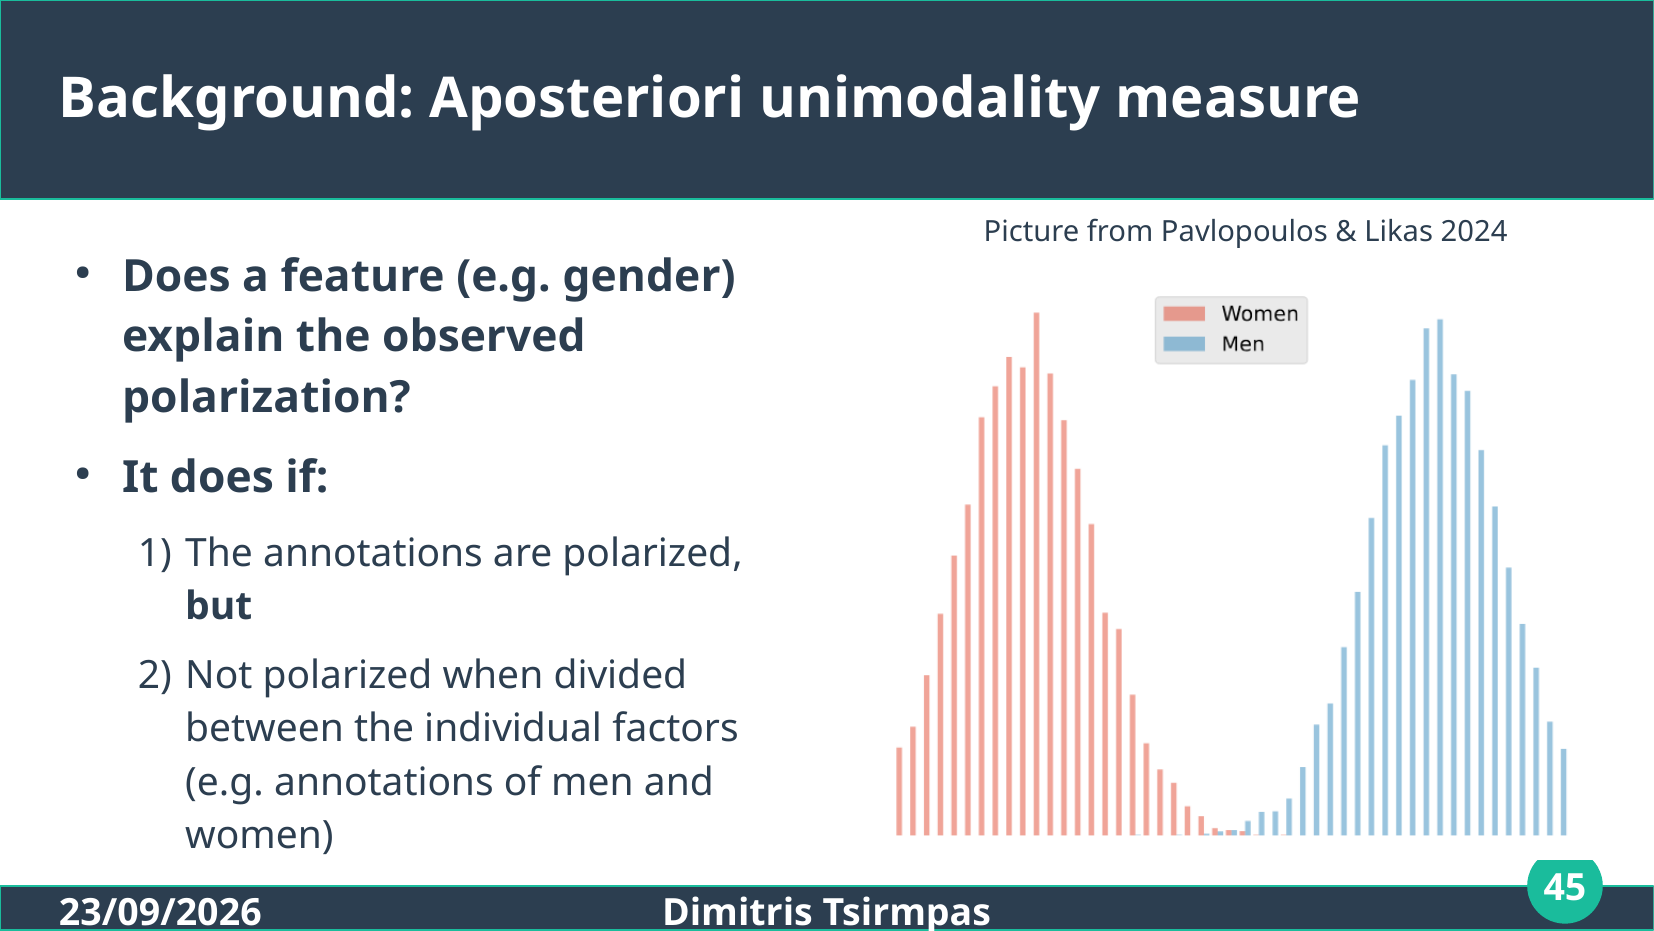

# Background: Aposteriori unimodality measure
Picture from Pavlopoulos & Likas 2024
Does a feature (e.g. gender) explain the observed polarization?
It does if:
The annotations are polarized, but
Not polarized when divided between the individual factors (e.g. annotations of men and women)
45
Dimitris Tsirmpas